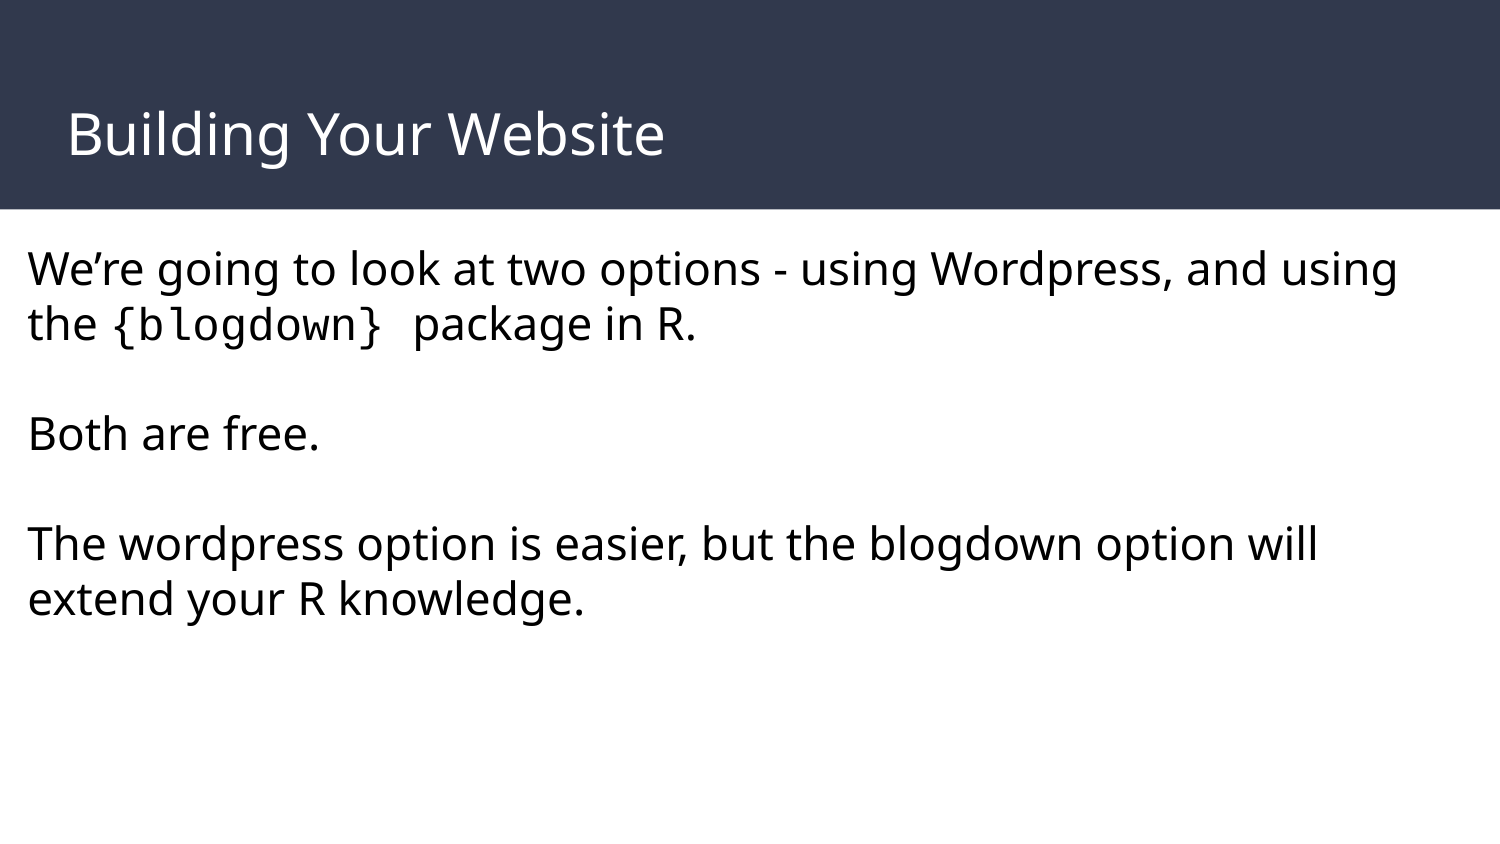

# Building Your Website
We’re going to look at two options - using Wordpress, and using the {blogdown} package in R.
Both are free.
The wordpress option is easier, but the blogdown option will extend your R knowledge.